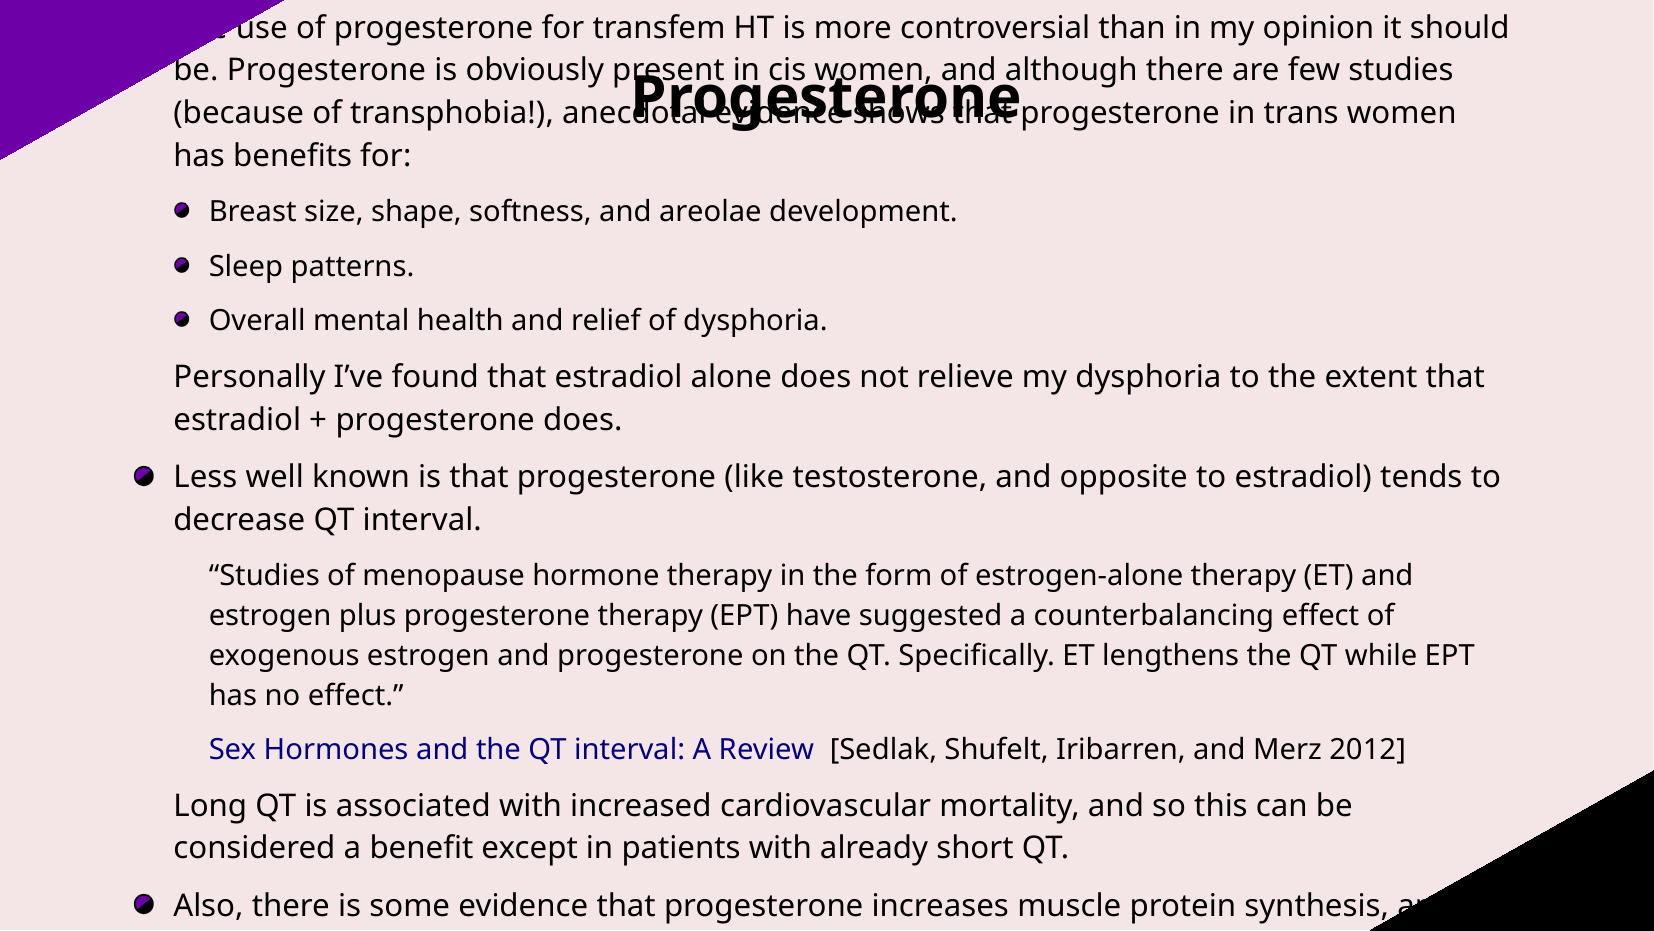

The use of progesterone for transfem HT is more controversial than in my opinion it should be. Progesterone is obviously present in cis women, and although there are few studies (because of transphobia!), anecdotal evidence shows that progesterone in trans women has benefits for:
Breast size, shape, softness, and areolae development.
Sleep patterns.
Overall mental health and relief of dysphoria.
Personally I’ve found that estradiol alone does not relieve my dysphoria to the extent that estradiol + progesterone does.
Less well known is that progesterone (like testosterone, and opposite to estradiol) tends to decrease QT interval.
“Studies of menopause hormone therapy in the form of estrogen-alone therapy (ET) and estrogen plus progesterone therapy (EPT) have suggested a counterbalancing effect of exogenous estrogen and progesterone on the QT. Specifically. ET lengthens the QT while EPT has no effect.”
Sex Hormones and the QT interval: A Review [Sedlak, Shufelt, Iribarren, and Merz 2012]
Long QT is associated with increased cardiovascular mortality, and so this can be considered a benefit except in patients with already short QT.
Also, there is some evidence that progesterone increases muscle protein synthesis, and that estrogen and progesterone work synergistically to protect muscle and bone health.
Typical doses are 100-300 mg/day of micronised progesterone.
# Progesterone